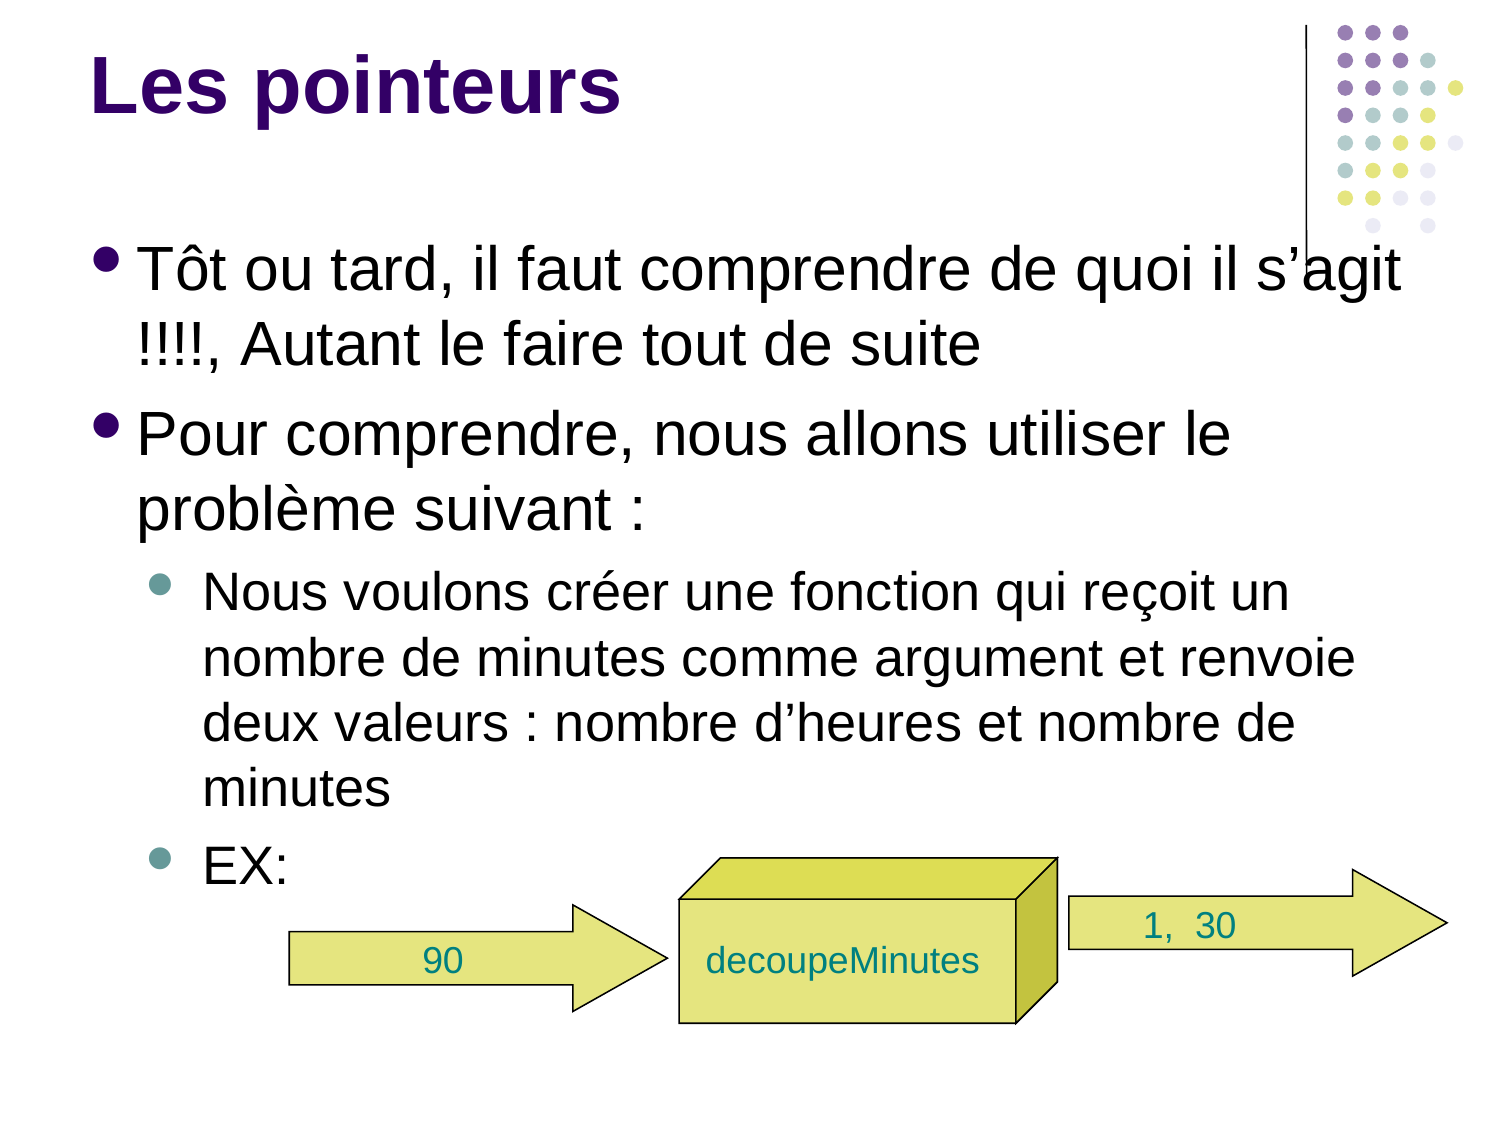

# Les pointeurs
Tôt ou tard, il faut comprendre de quoi il s’agit !!!!, Autant le faire tout de suite
Pour comprendre, nous allons utiliser le problème suivant :
Nous voulons créer une fonction qui reçoit un nombre de minutes comme argument et renvoie deux valeurs : nombre d’heures et nombre de minutes
EX:
1, 30
90
decoupeMinutes